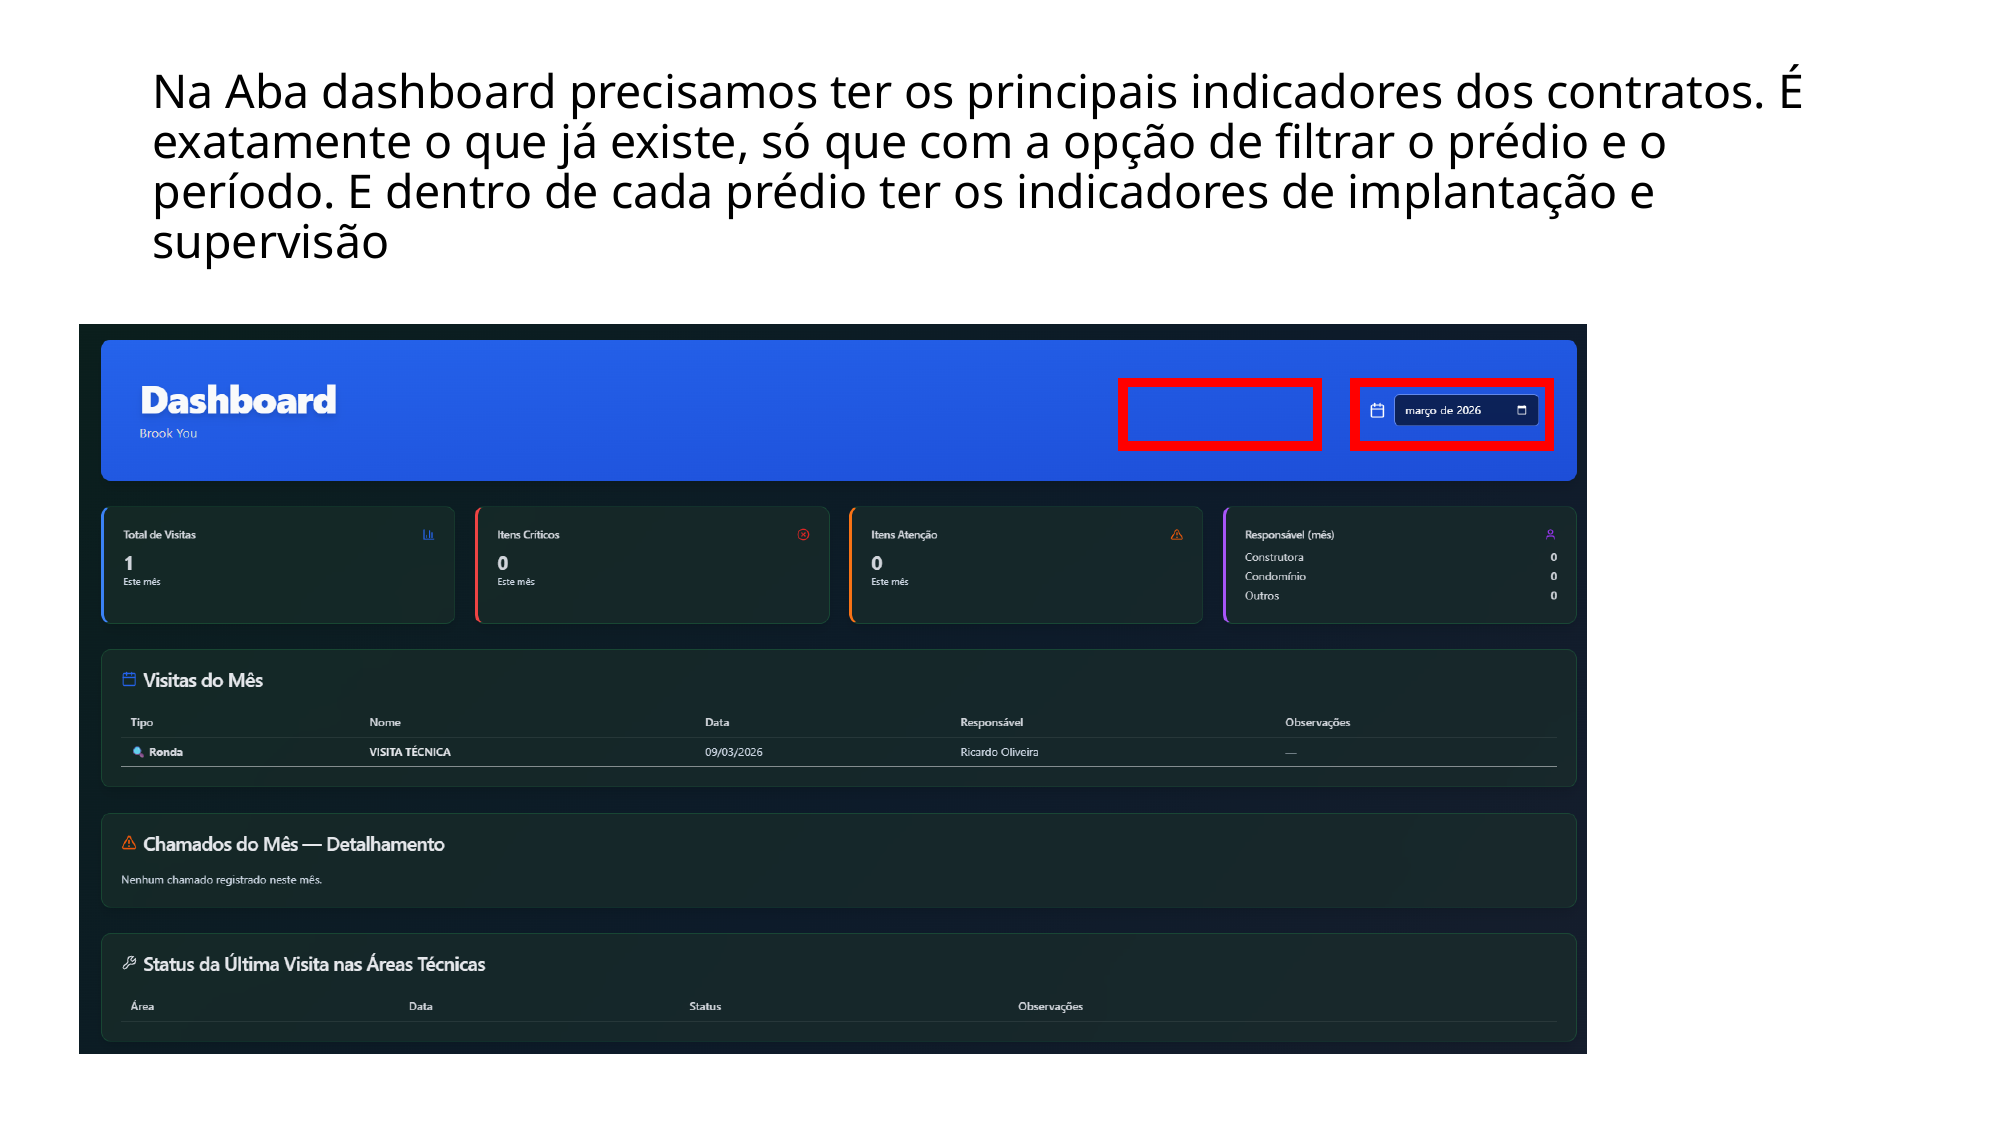

# Na Aba dashboard precisamos ter os principais indicadores dos contratos. É exatamente o que já existe, só que com a opção de filtrar o prédio e o período. E dentro de cada prédio ter os indicadores de implantação e supervisão